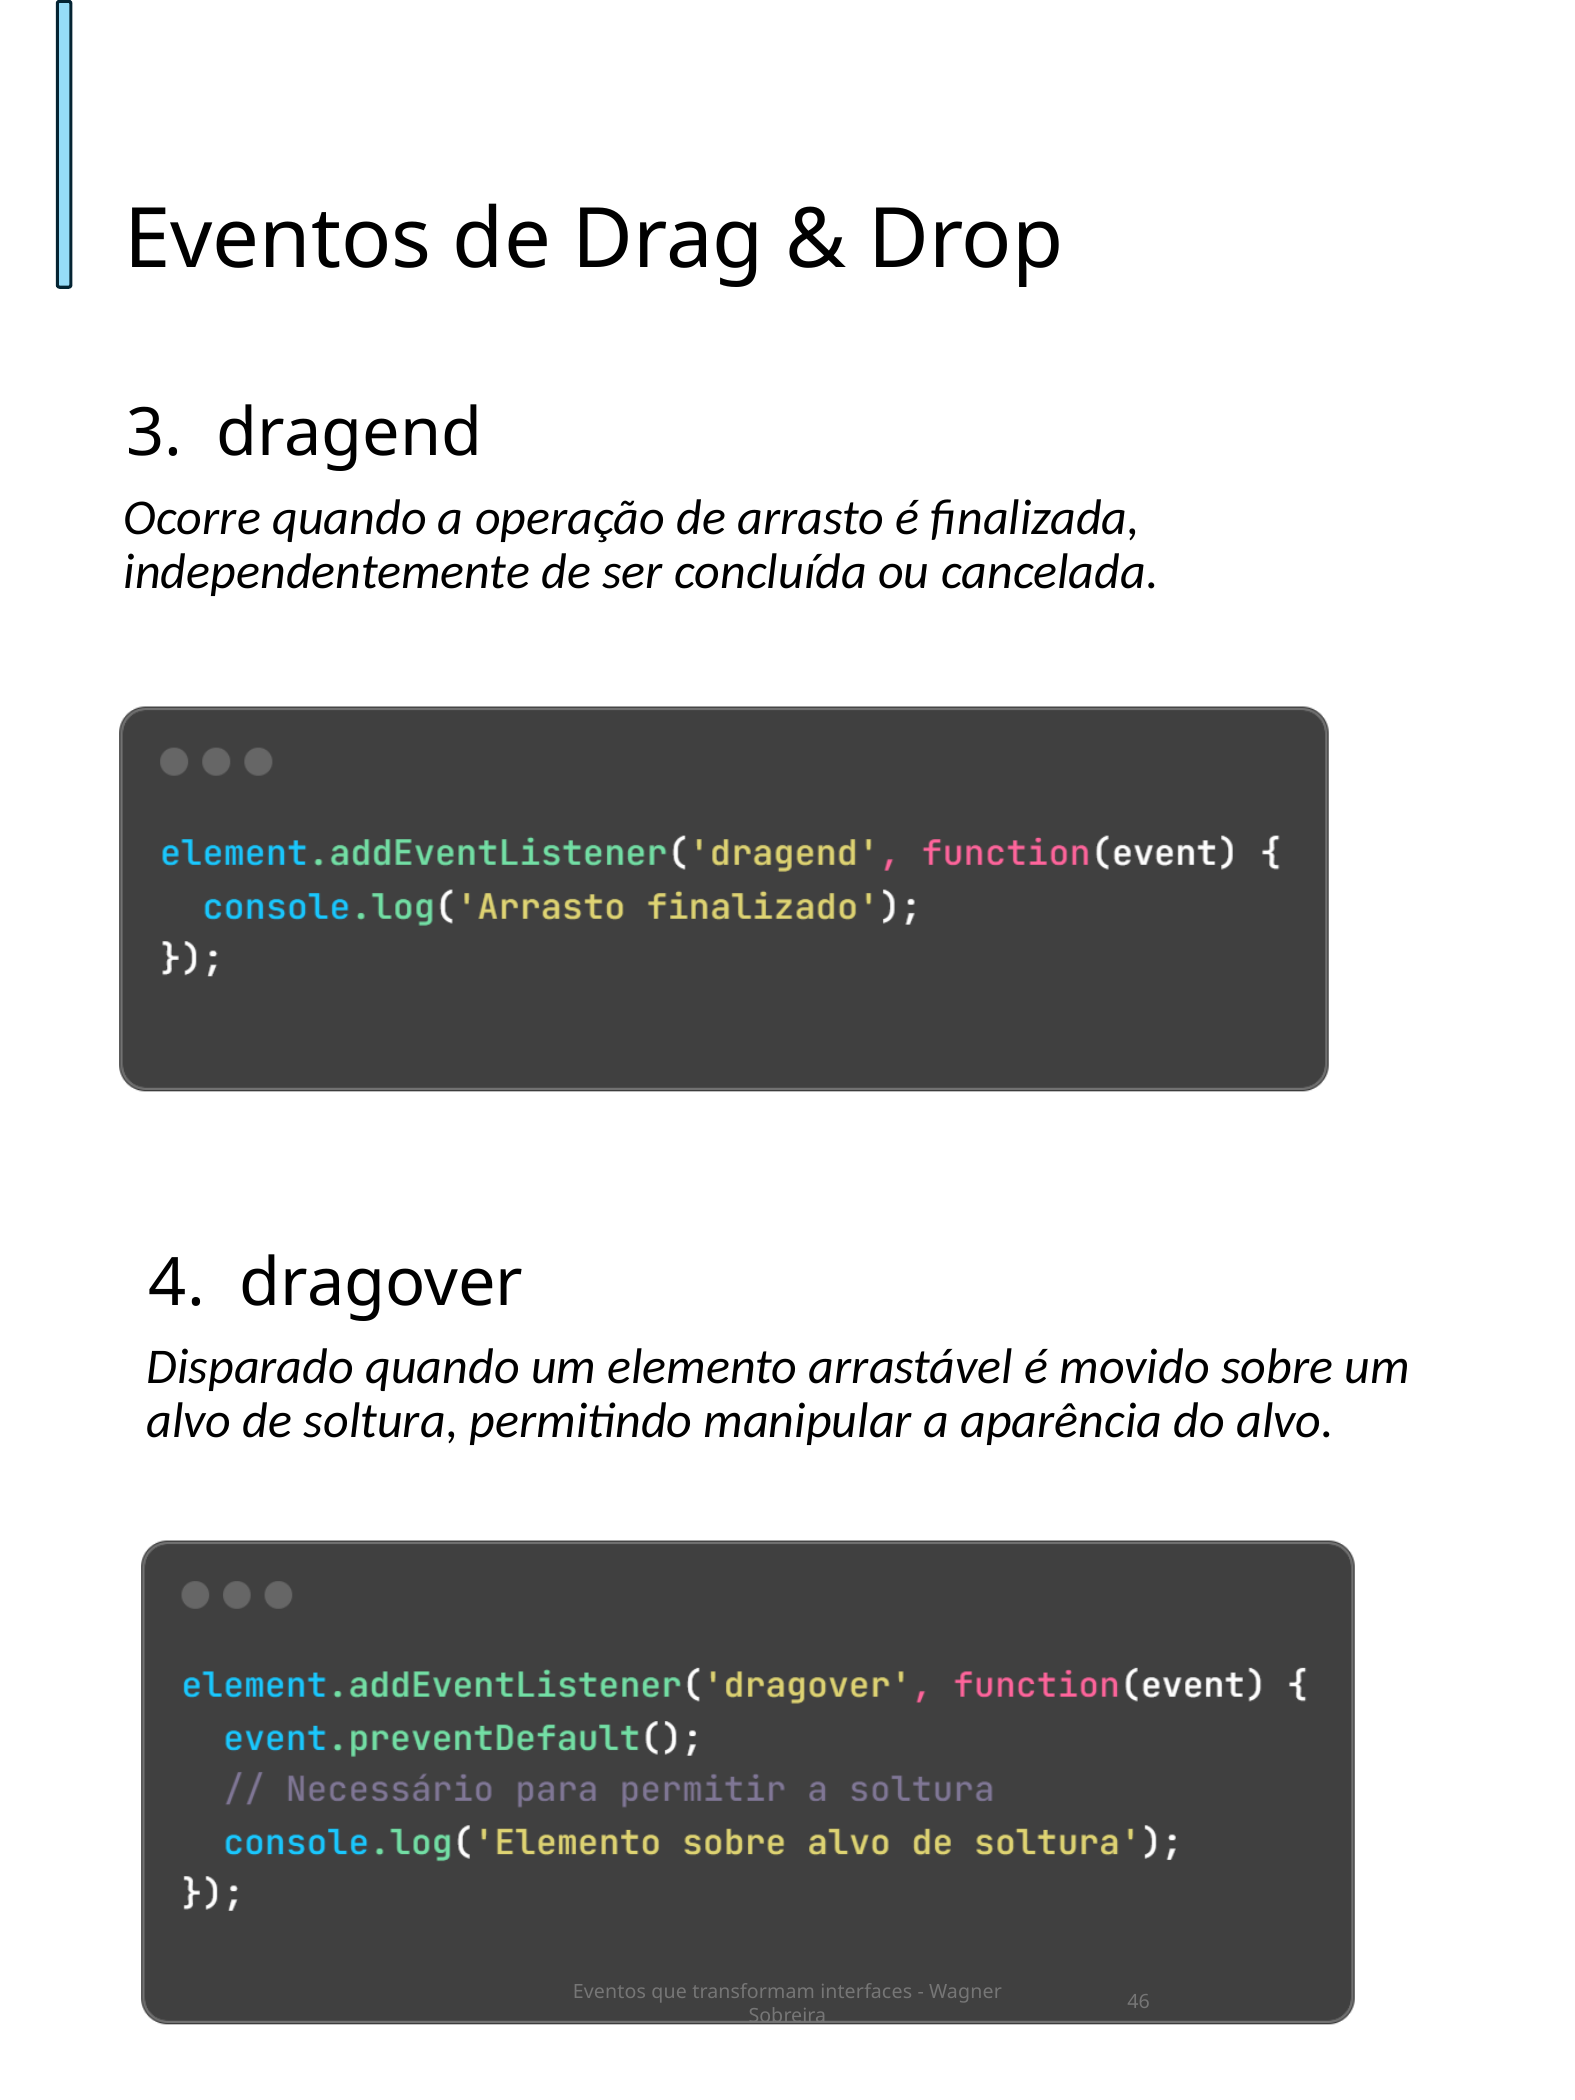

Eventos de Drag & Drop
3.  dragend
Ocorre quando a operação de arrasto é finalizada, independentemente de ser concluída ou cancelada.
4.  dragover
Disparado quando um elemento arrastável é movido sobre um alvo de soltura, permitindo manipular a aparência do alvo.
Eventos que transformam interfaces - Wagner Sobreira